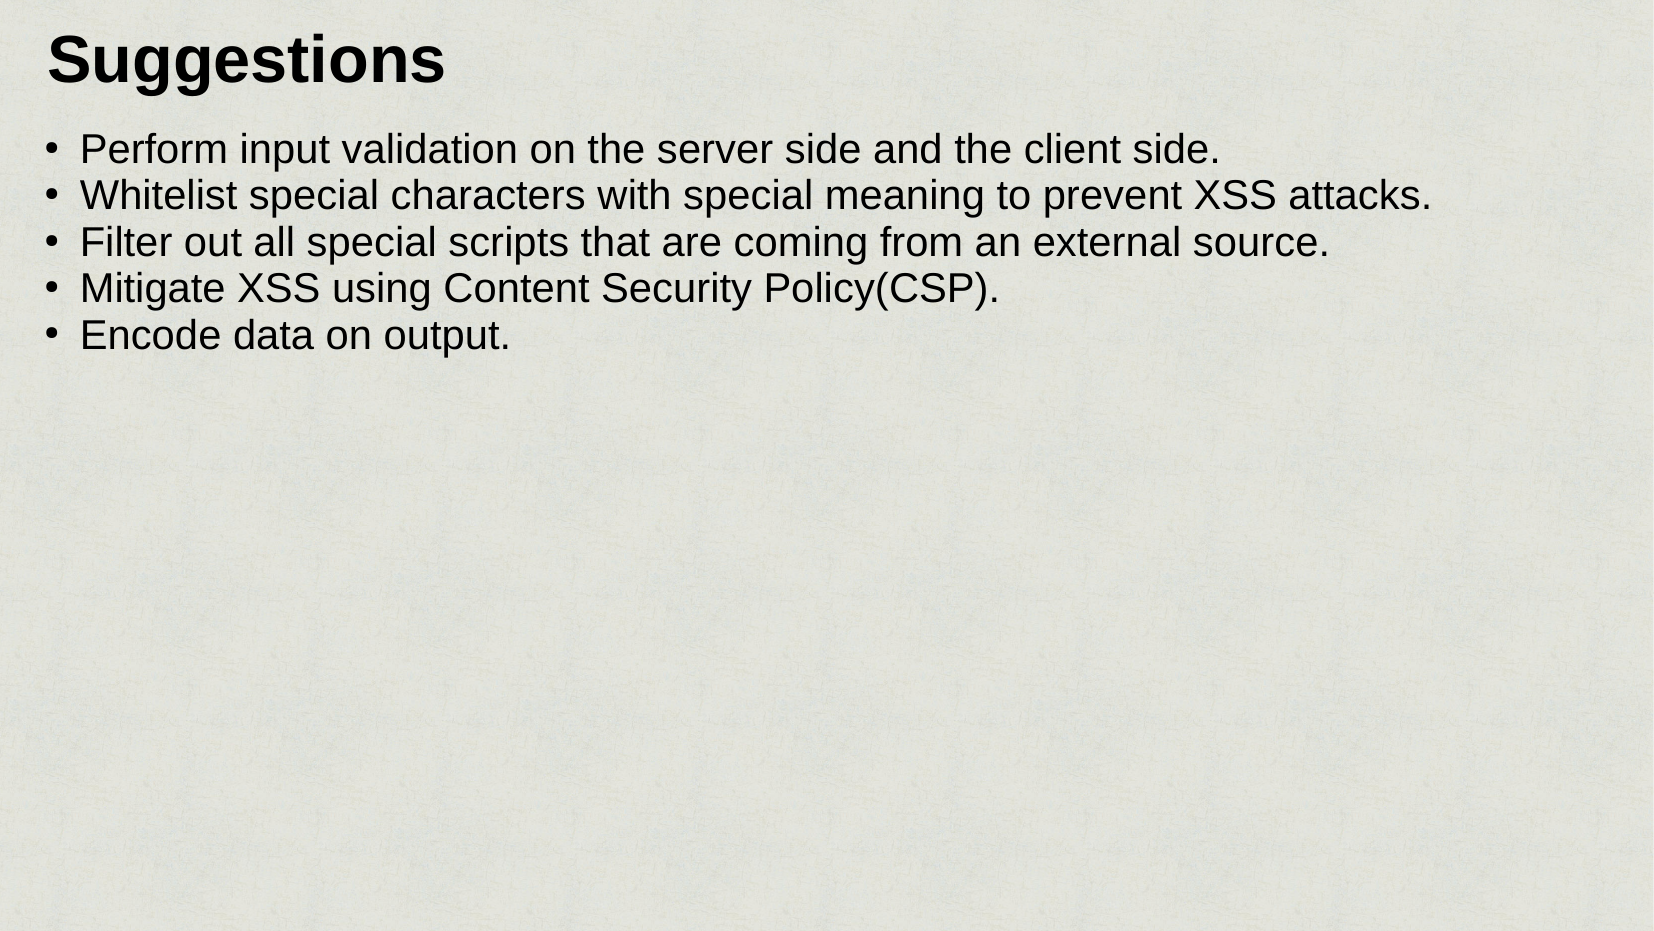

# Suggestions
Perform input validation on the server side and the client side.
Whitelist special characters with special meaning to prevent XSS attacks.
Filter out all special scripts that are coming from an external source.
Mitigate XSS using Content Security Policy(CSP).
Encode data on output.